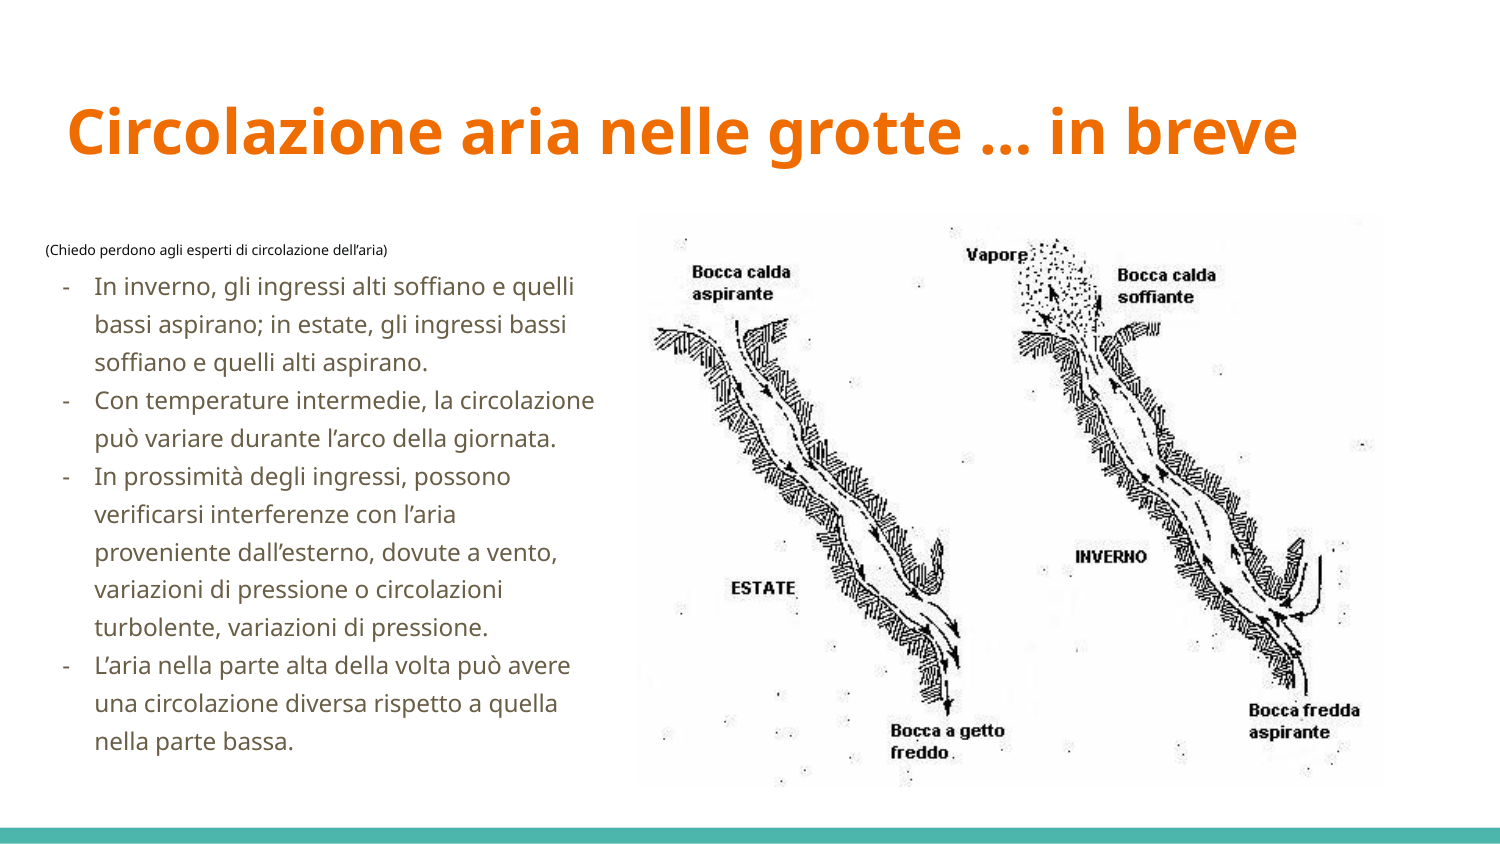

# Circolazione aria nelle grotte … in breve
(Chiedo perdono agli esperti di circolazione dell’aria)
In inverno, gli ingressi alti soffiano e quelli bassi aspirano; in estate, gli ingressi bassi soffiano e quelli alti aspirano.
Con temperature intermedie, la circolazione può variare durante l’arco della giornata.
In prossimità degli ingressi, possono verificarsi interferenze con l’aria proveniente dall’esterno, dovute a vento, variazioni di pressione o circolazioni turbolente, variazioni di pressione.
L’aria nella parte alta della volta può avere una circolazione diversa rispetto a quella nella parte bassa.